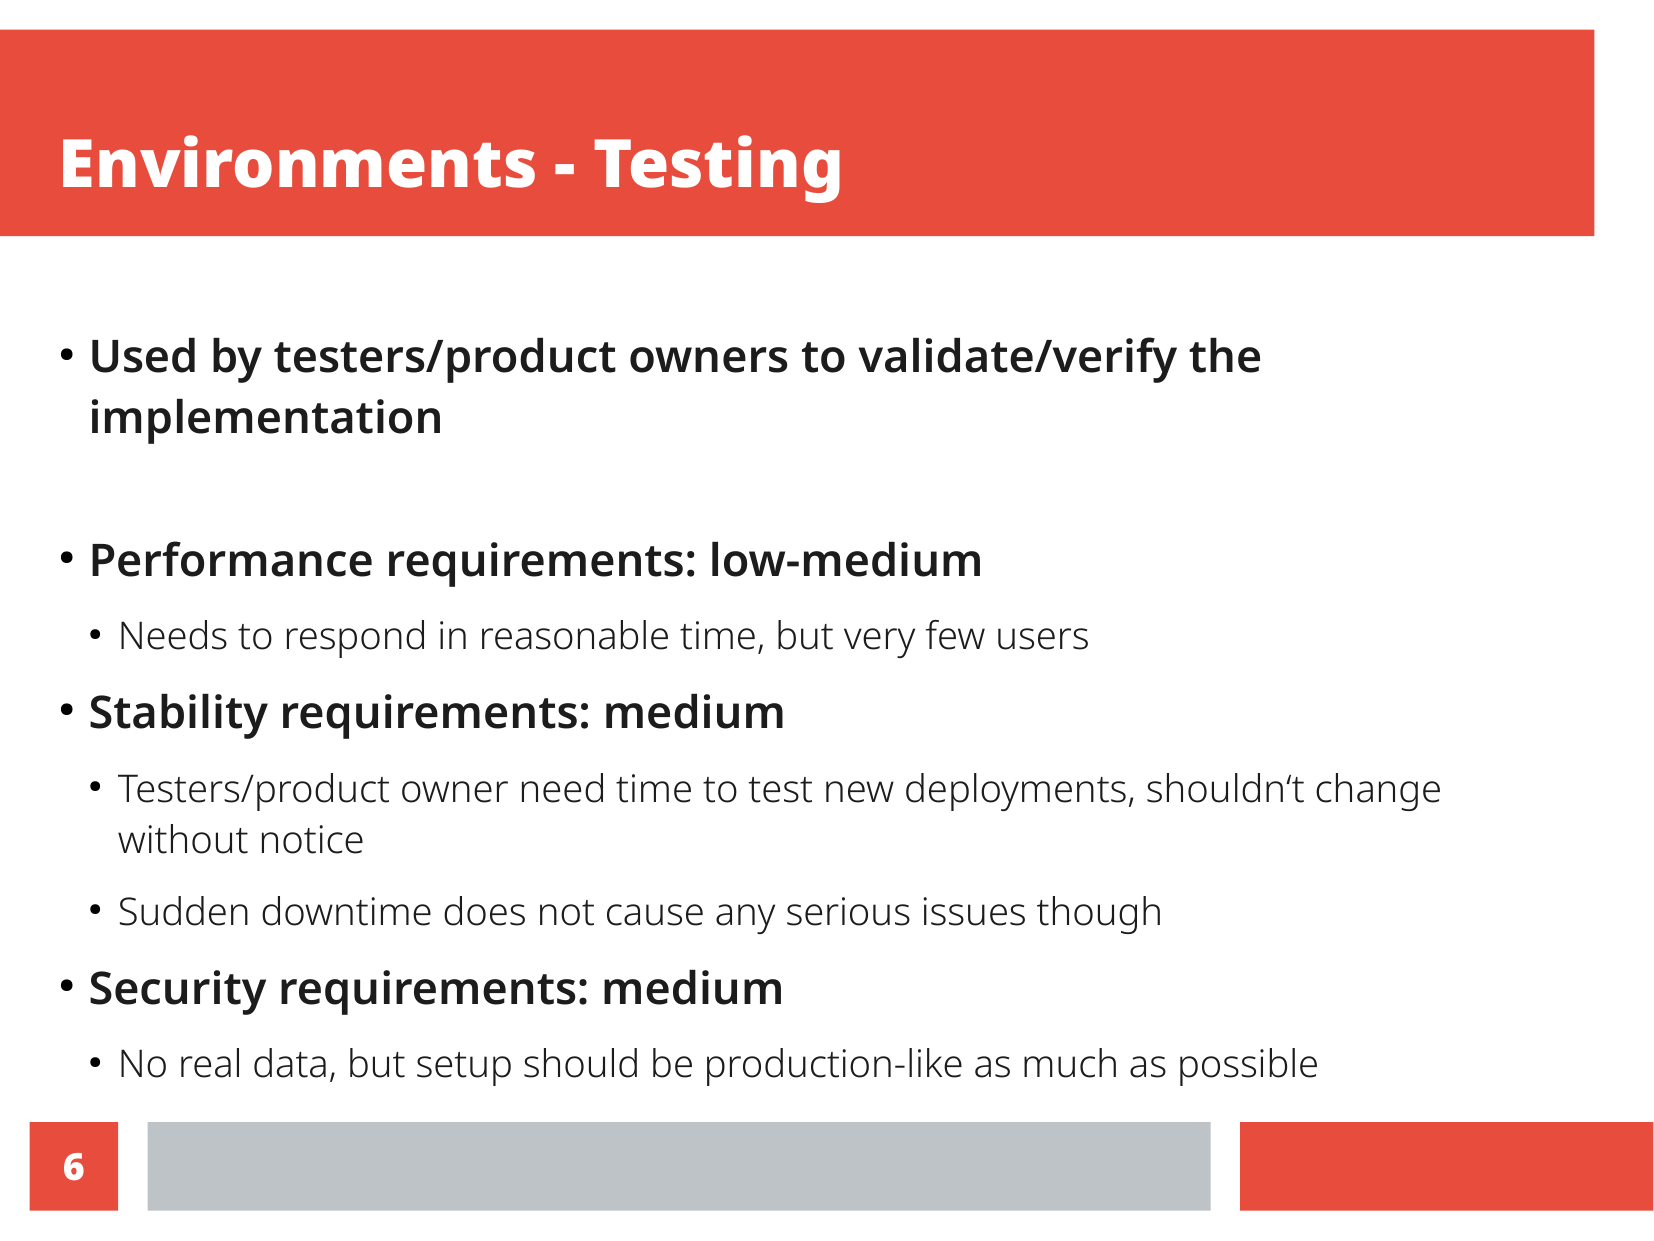

# Environments - Testing
Used by testers/product owners to validate/verify the implementation
Performance requirements: low-medium
Needs to respond in reasonable time, but very few users
Stability requirements: medium
Testers/product owner need time to test new deployments, shouldn‘t change without notice
Sudden downtime does not cause any serious issues though
Security requirements: medium
No real data, but setup should be production-like as much as possible
6